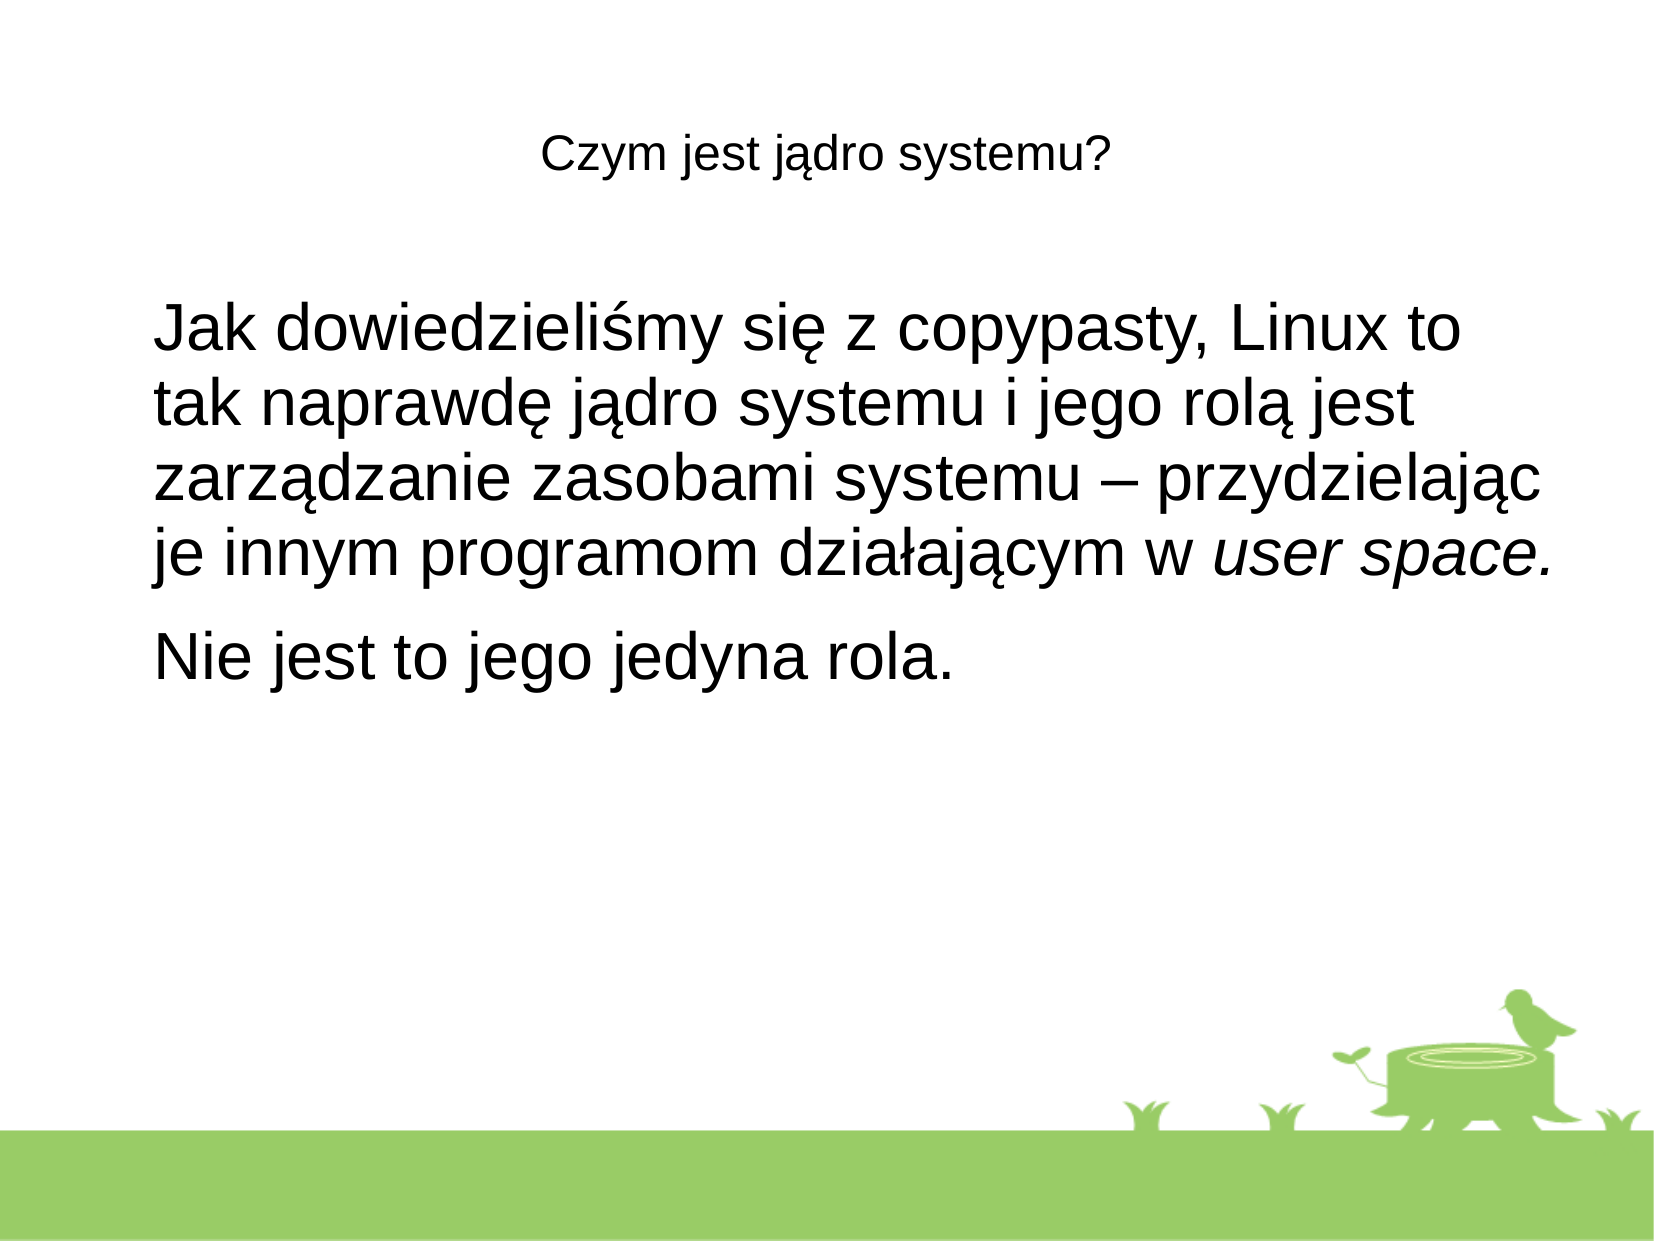

# Czym jest jądro systemu?
Jak dowiedzieliśmy się z copypasty, Linux to tak naprawdę jądro systemu i jego rolą jest zarządzanie zasobami systemu – przydzielając je innym programom działającym w user space.
Nie jest to jego jedyna rola.